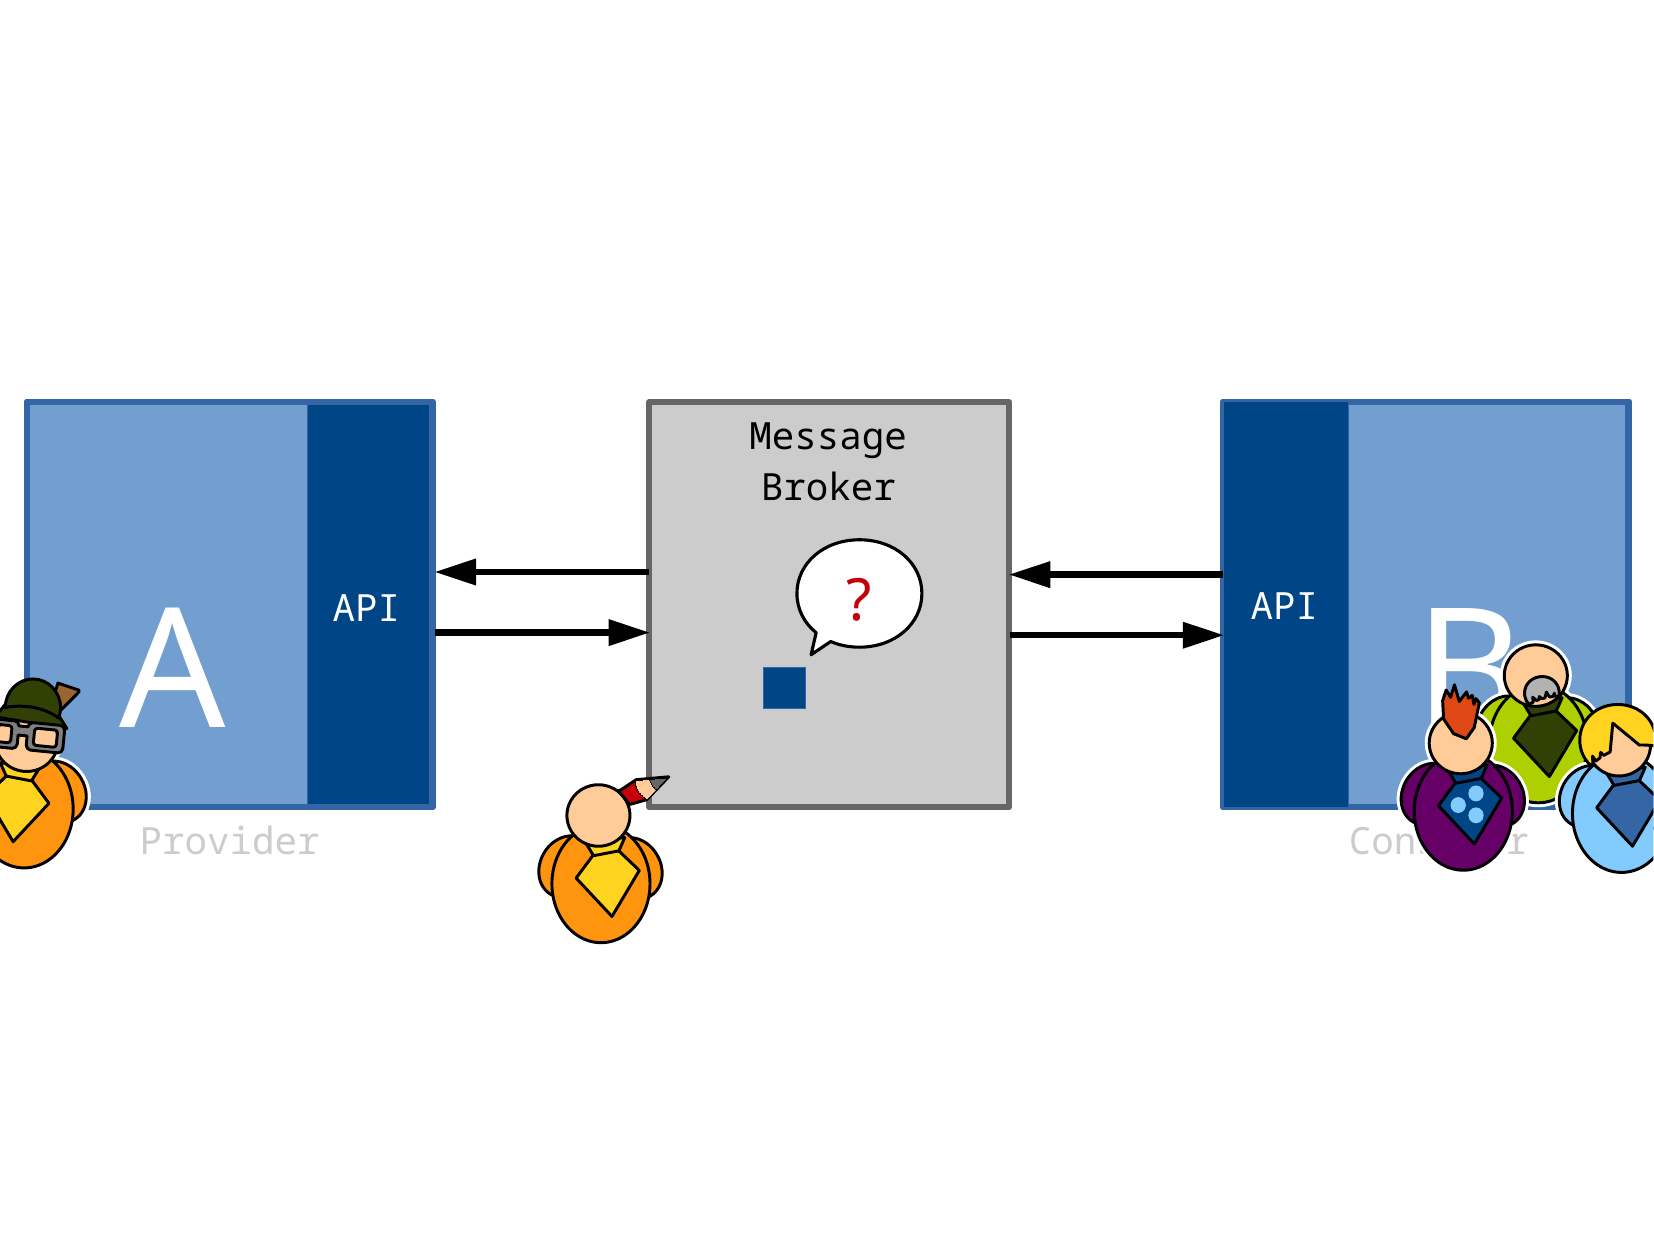

Message
Broker
?
A
B
API
API
Provider
Consumer